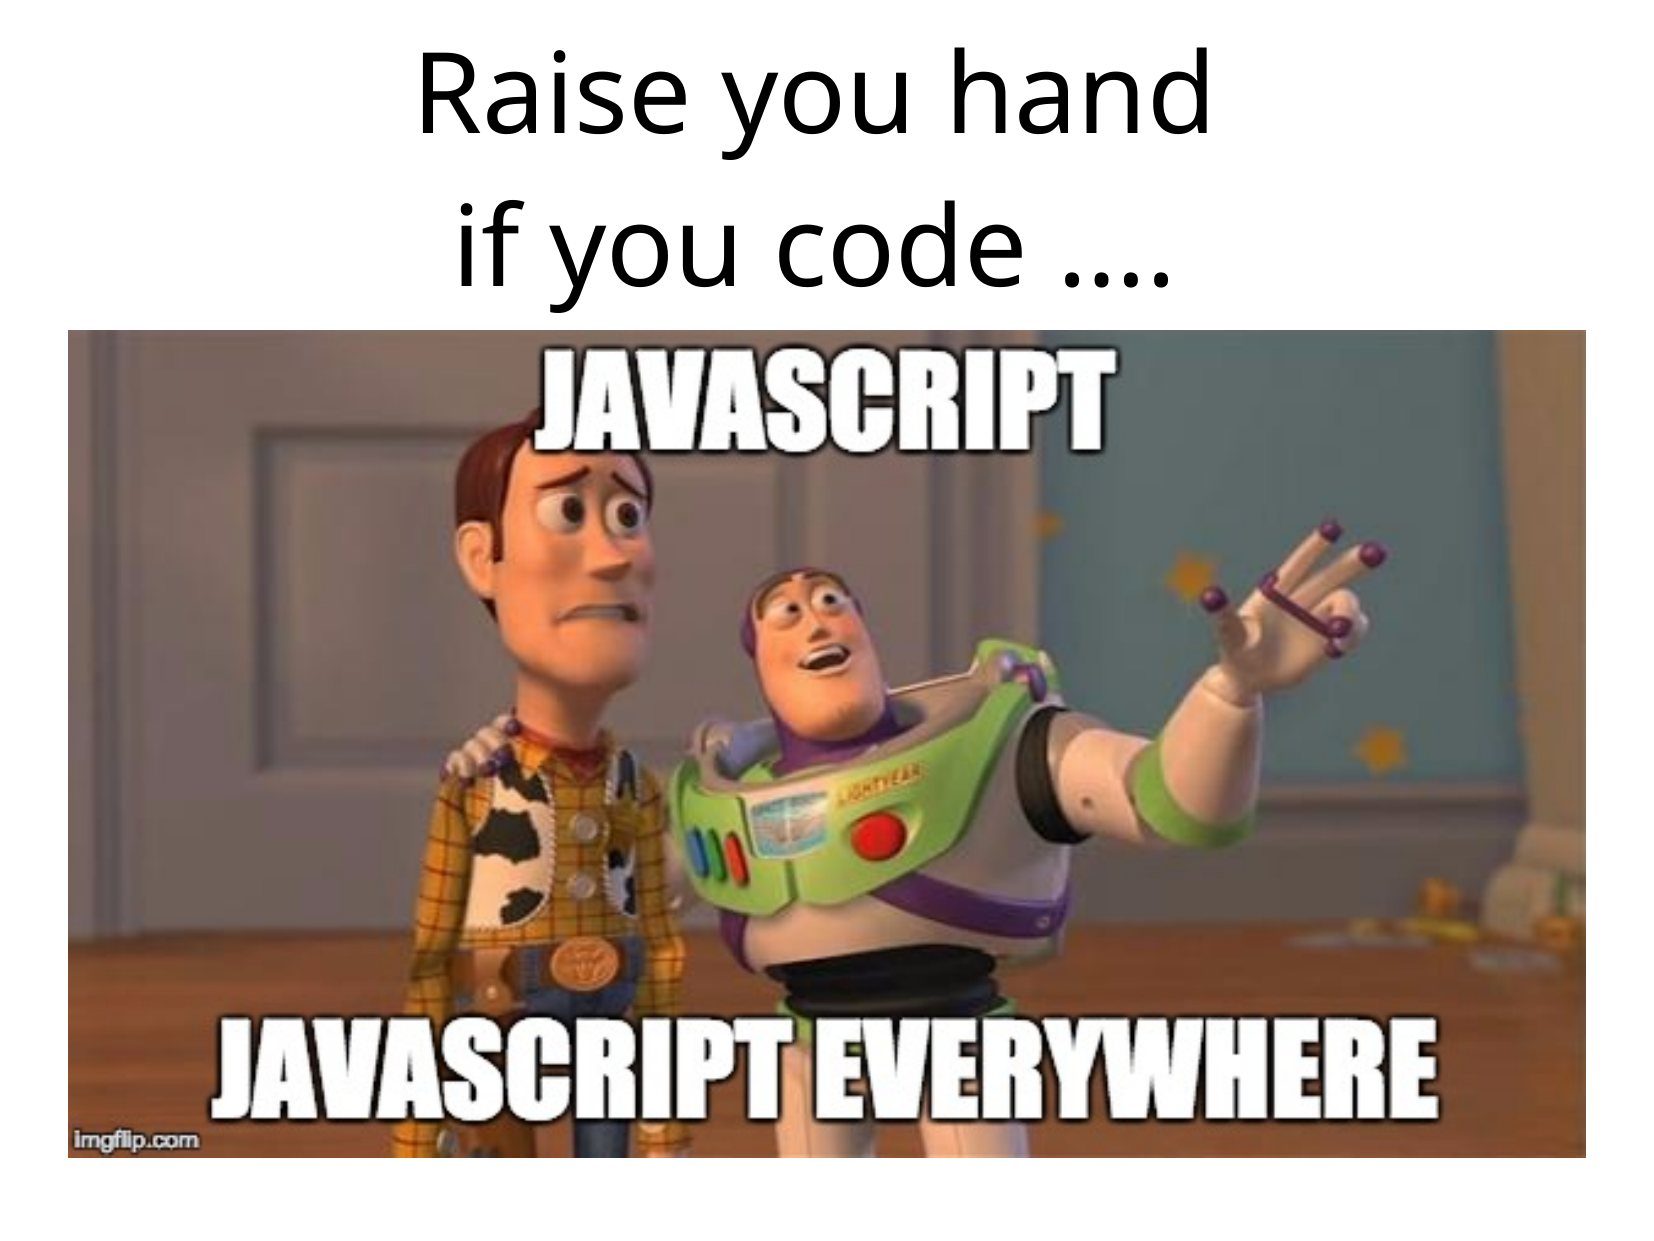

# Raise you hand if you code ….